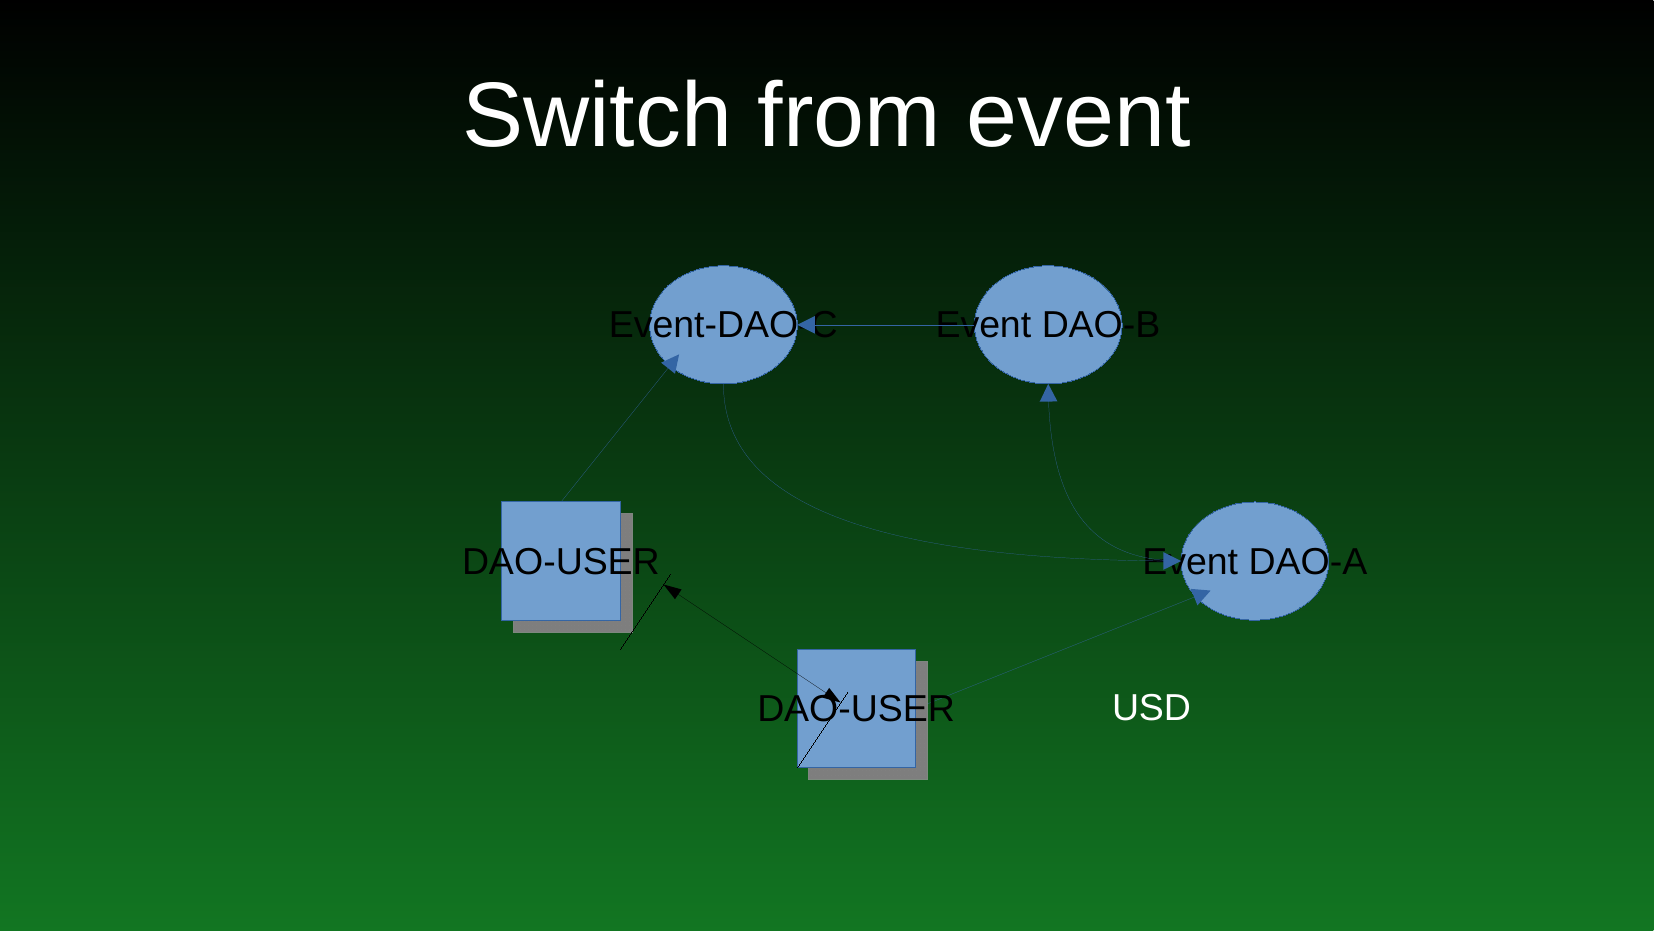

# Switch from event
Event-DAO-C
Event DAO-B
DAO-USER
Event DAO-A
DAO-USER
USD